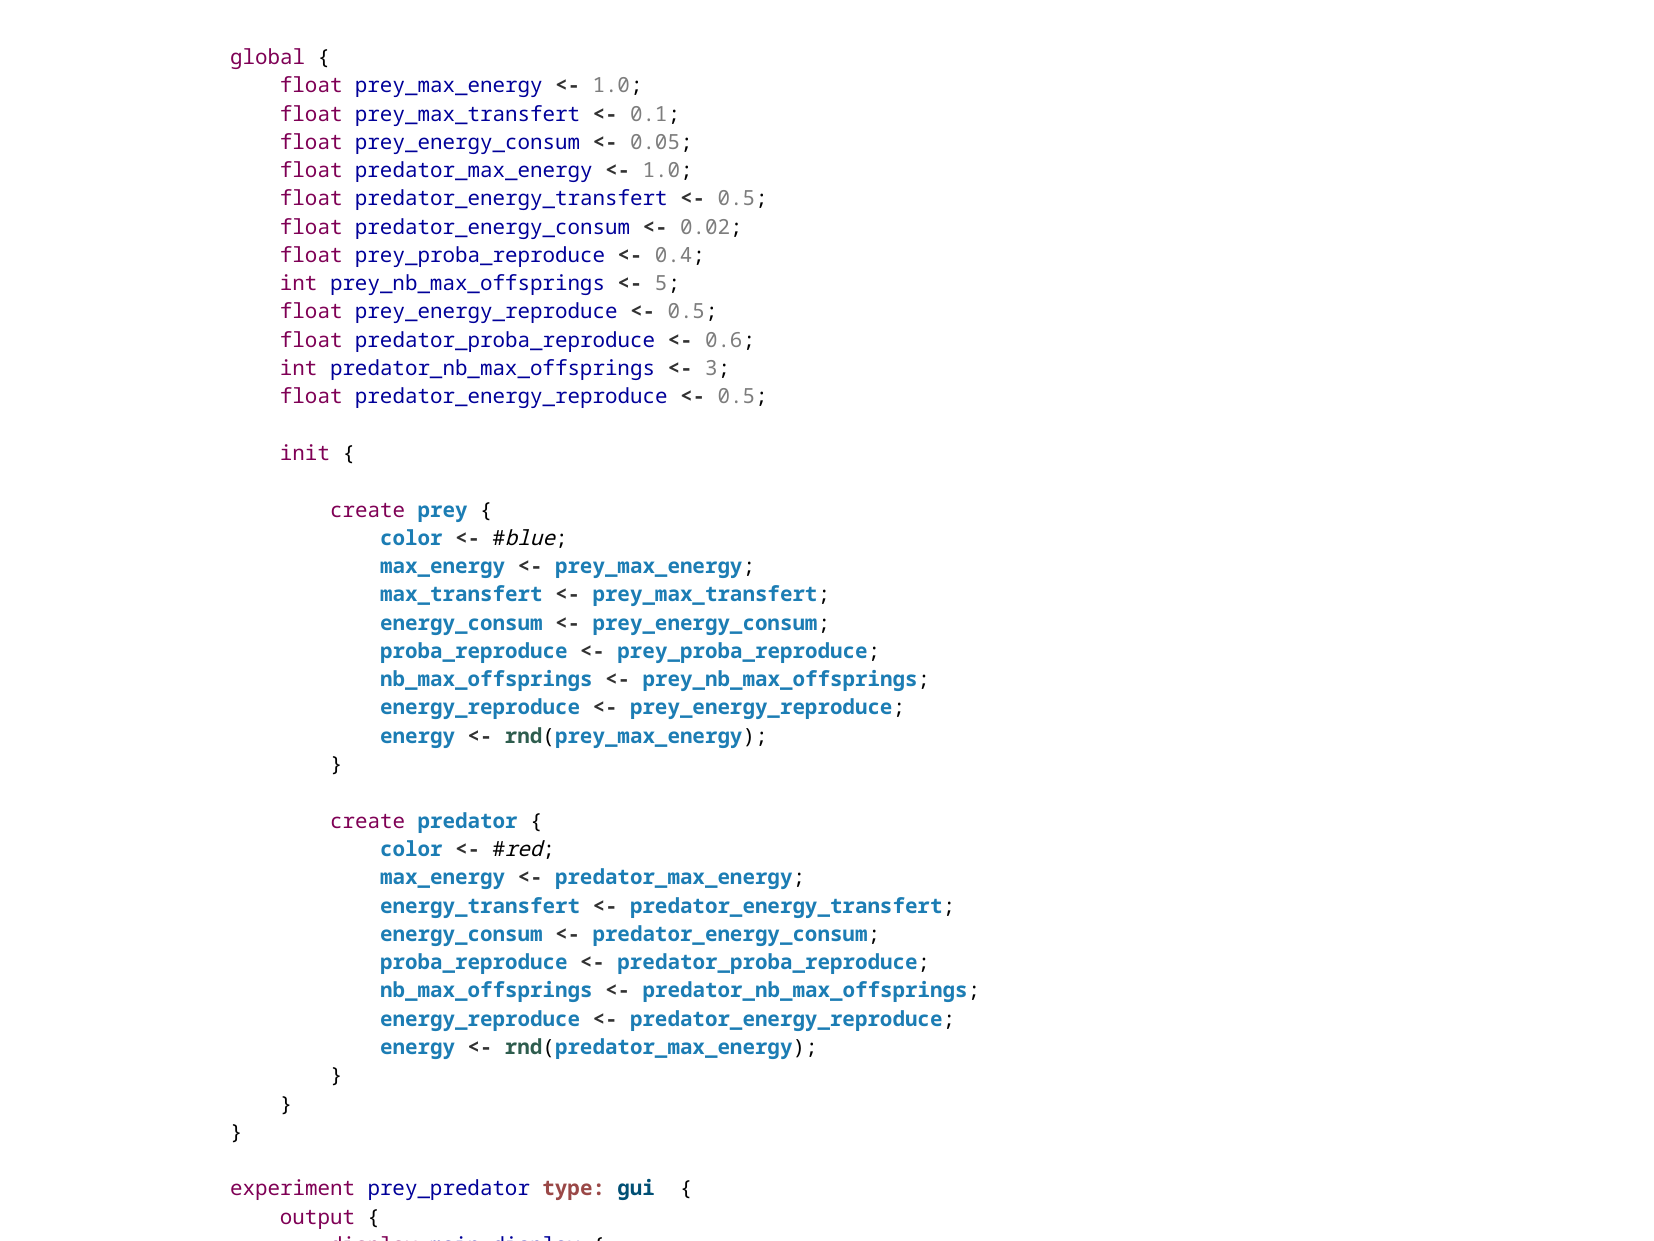

global {
 float prey_max_energy <- 1.0;
 float prey_max_transfert <- 0.1;
 float prey_energy_consum <- 0.05;
 float predator_max_energy <- 1.0;
 float predator_energy_transfert <- 0.5;
 float predator_energy_consum <- 0.02;
 float prey_proba_reproduce <- 0.4;
 int prey_nb_max_offsprings <- 5;
 float prey_energy_reproduce <- 0.5;
 float predator_proba_reproduce <- 0.6;
 int predator_nb_max_offsprings <- 3;
 float predator_energy_reproduce <- 0.5;
 init {
 create prey {
 color <- #blue;
 max_energy <- prey_max_energy;
 max_transfert <- prey_max_transfert;
 energy_consum <- prey_energy_consum;
 proba_reproduce <- prey_proba_reproduce;
 nb_max_offsprings <- prey_nb_max_offsprings;
 energy_reproduce <- prey_energy_reproduce;
 energy <- rnd(prey_max_energy);
 }
 create predator {
 color <- #red;
 max_energy <- predator_max_energy;
 energy_transfert <- predator_energy_transfert;
 energy_consum <- predator_energy_consum;
 proba_reproduce <- predator_proba_reproduce;
 nb_max_offsprings <- predator_nb_max_offsprings;
 energy_reproduce <- predator_energy_reproduce;
 energy <- rnd(predator_max_energy);
 }
 }
}
experiment prey_predator type: gui {
 output {
 display main_display {
 grid vegetation_cell lines: #black; species prey aspect: base; species predator aspect: base;
 }
 }
}